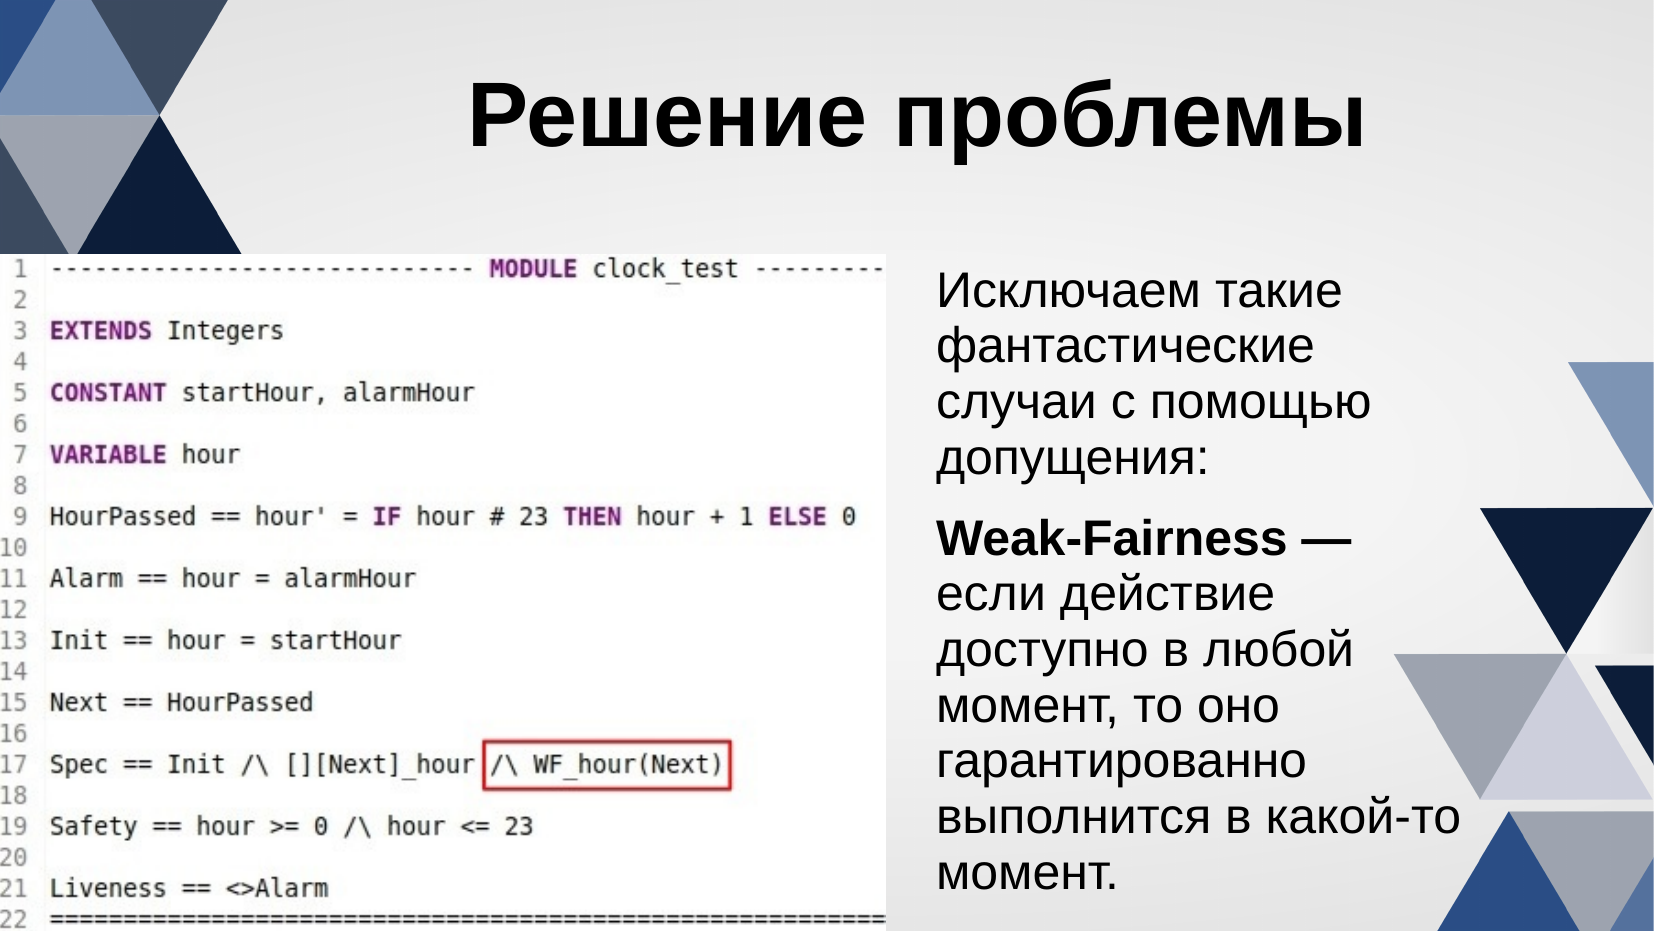

# Решение проблемы
Исключаем такие фантастические случаи с помощью допущения:
Weak-Fairness — если действие доступно в любой момент, то оно гарантированно выполнится в какой-то момент.